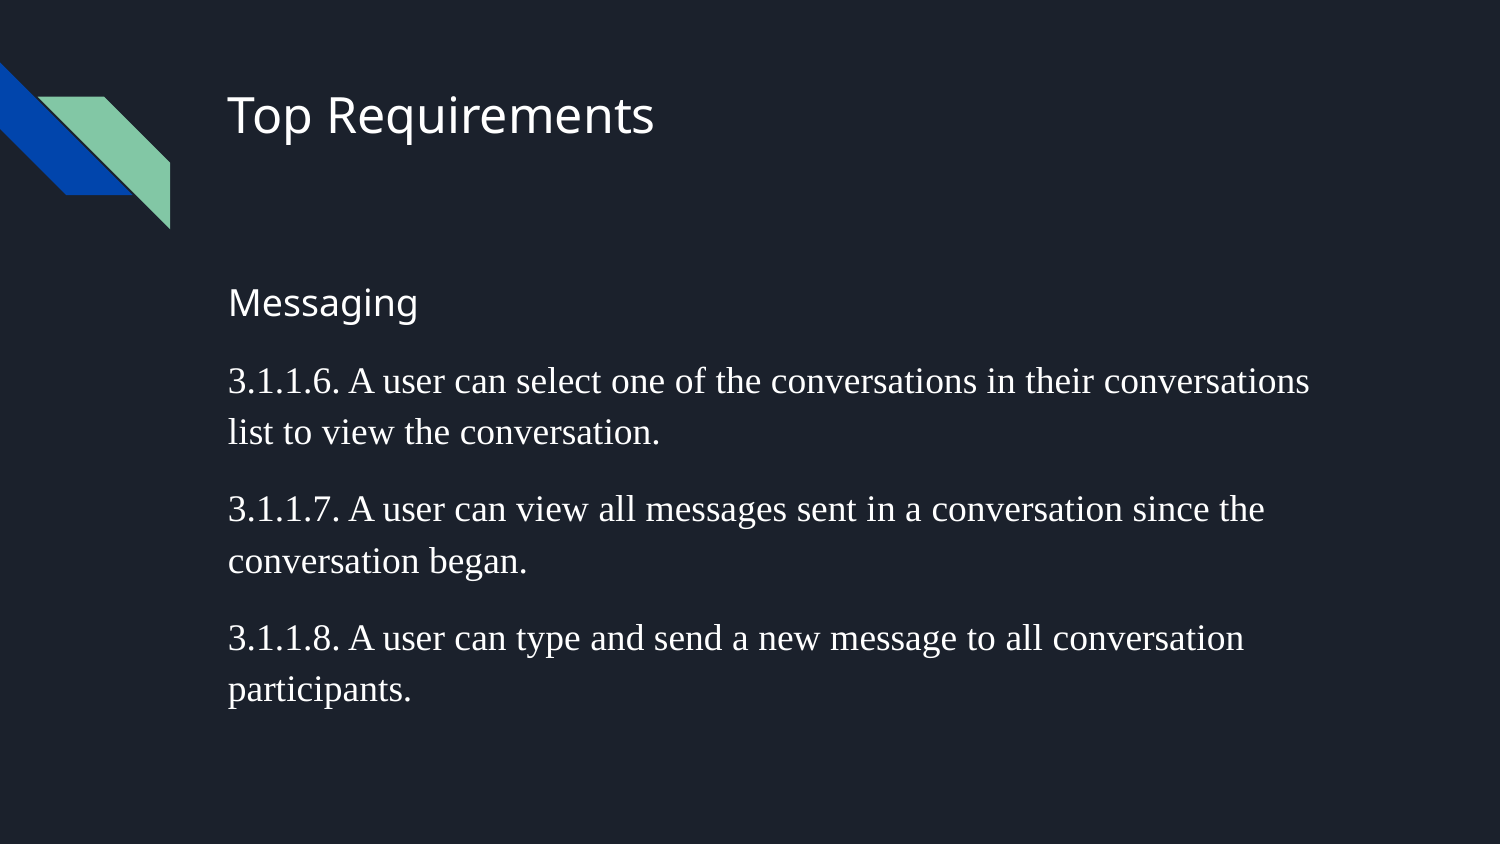

# Top Requirements
Messaging
3.1.1.6. A user can select one of the conversations in their conversations list to view the conversation.
3.1.1.7. A user can view all messages sent in a conversation since the conversation began.
3.1.1.8. A user can type and send a new message to all conversation participants.